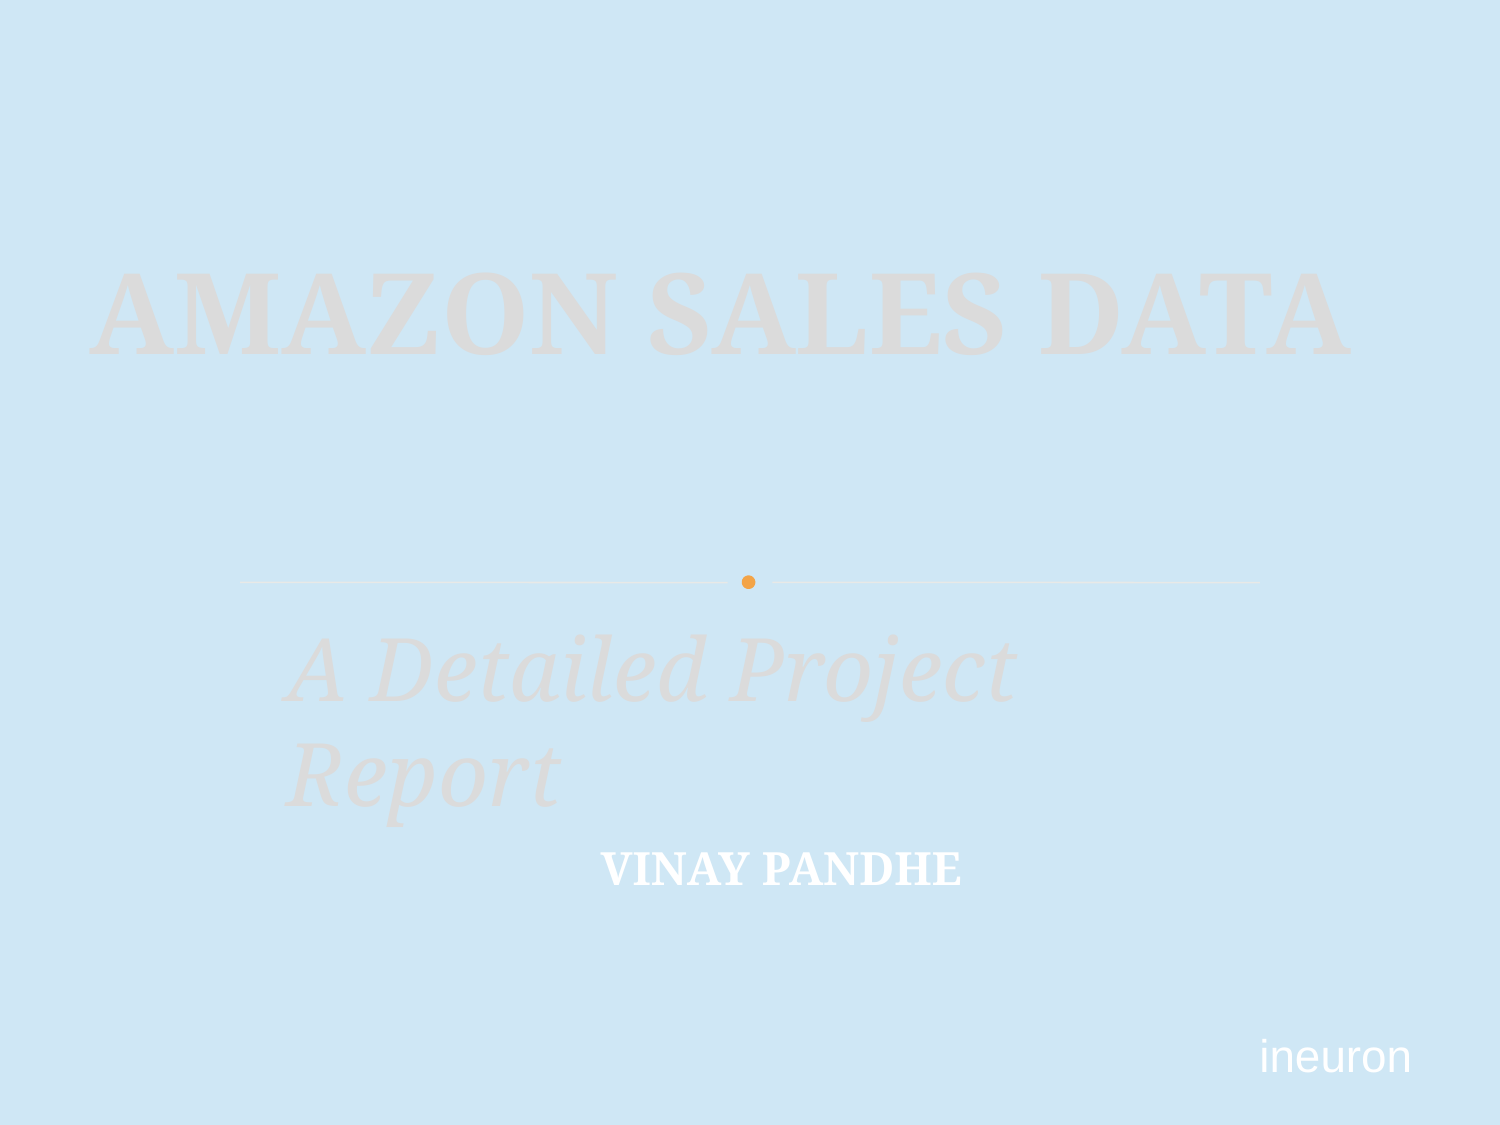

AMAZON SALES DATA
# A Detailed Project Report
VINAY PANDHE
ineuron